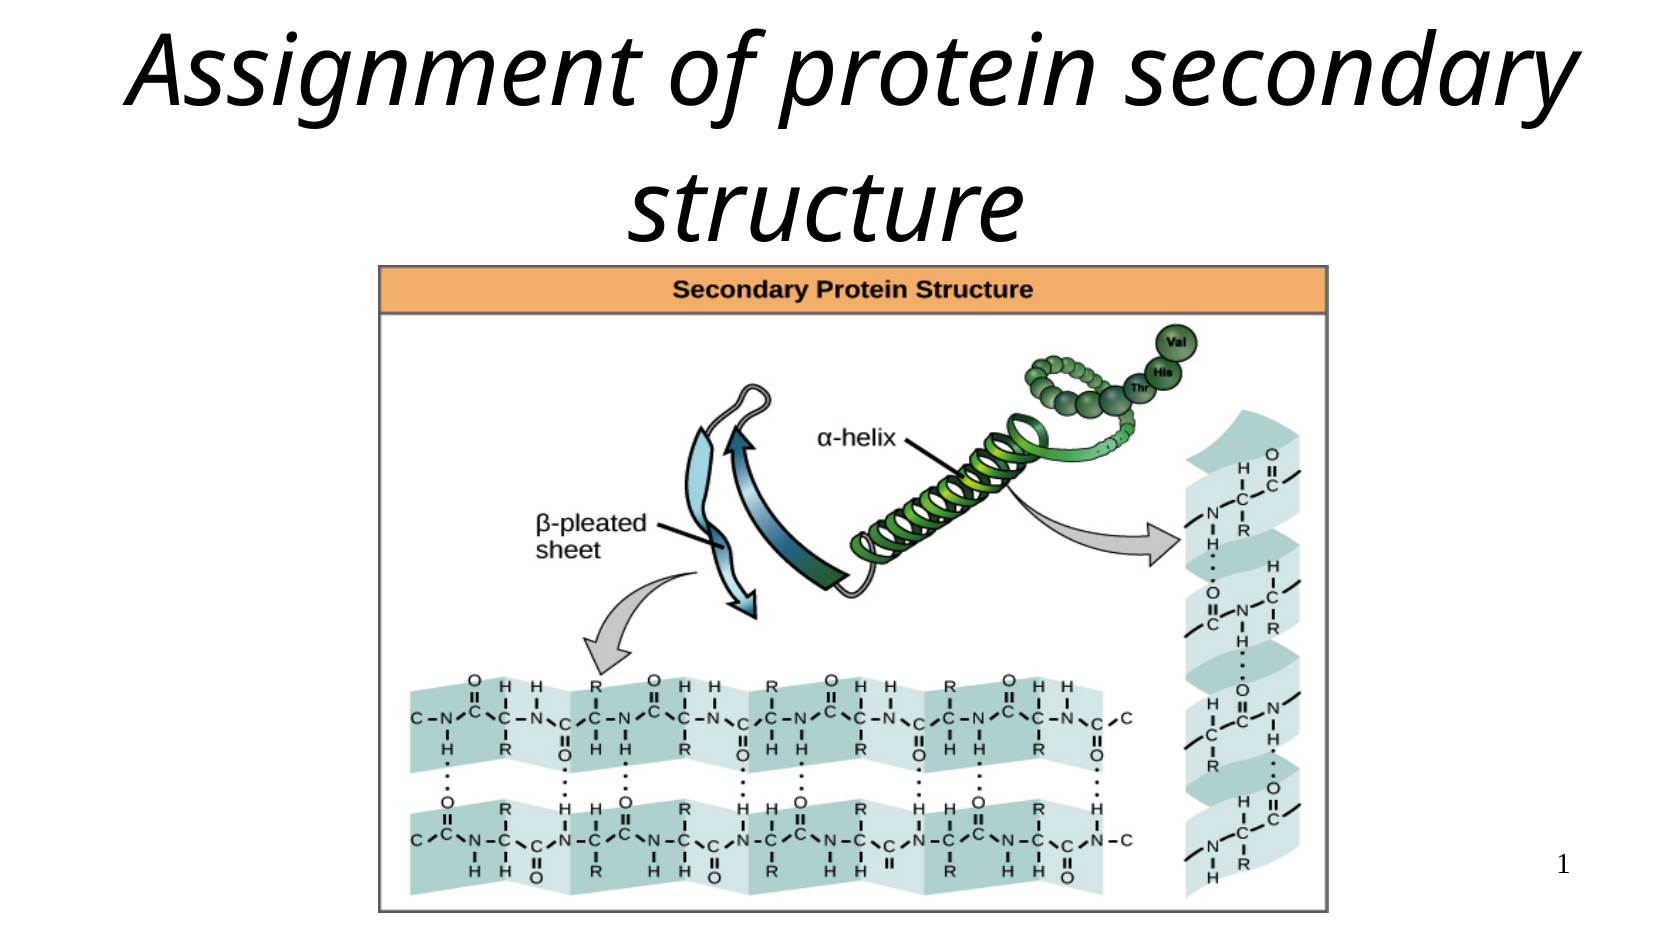

# Assignment of protein secondary structure
1